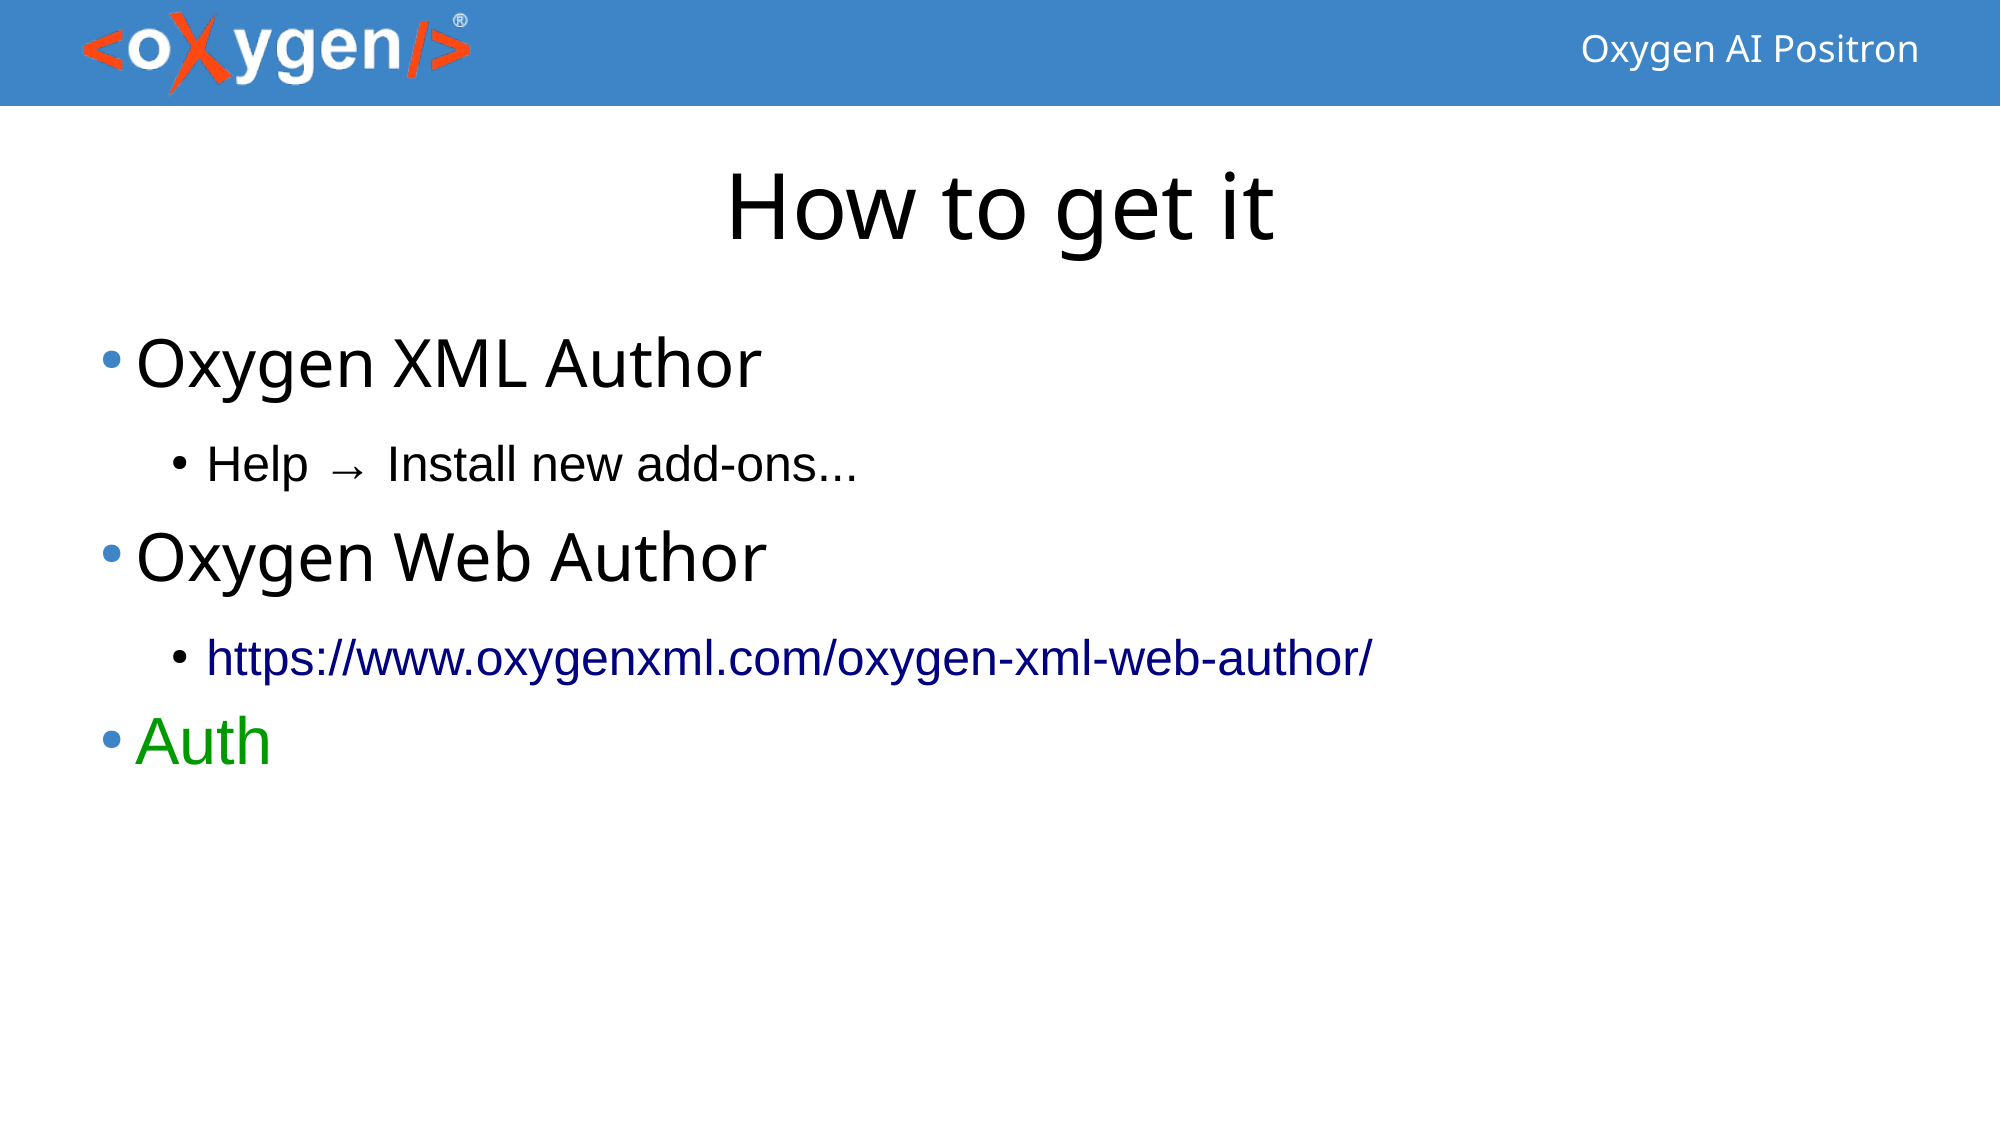

# How to get it
Oxygen XML Author
Help → Install new add-ons...
Oxygen Web Author
https://www.oxygenxml.com/oxygen-xml-web-author/
Auth